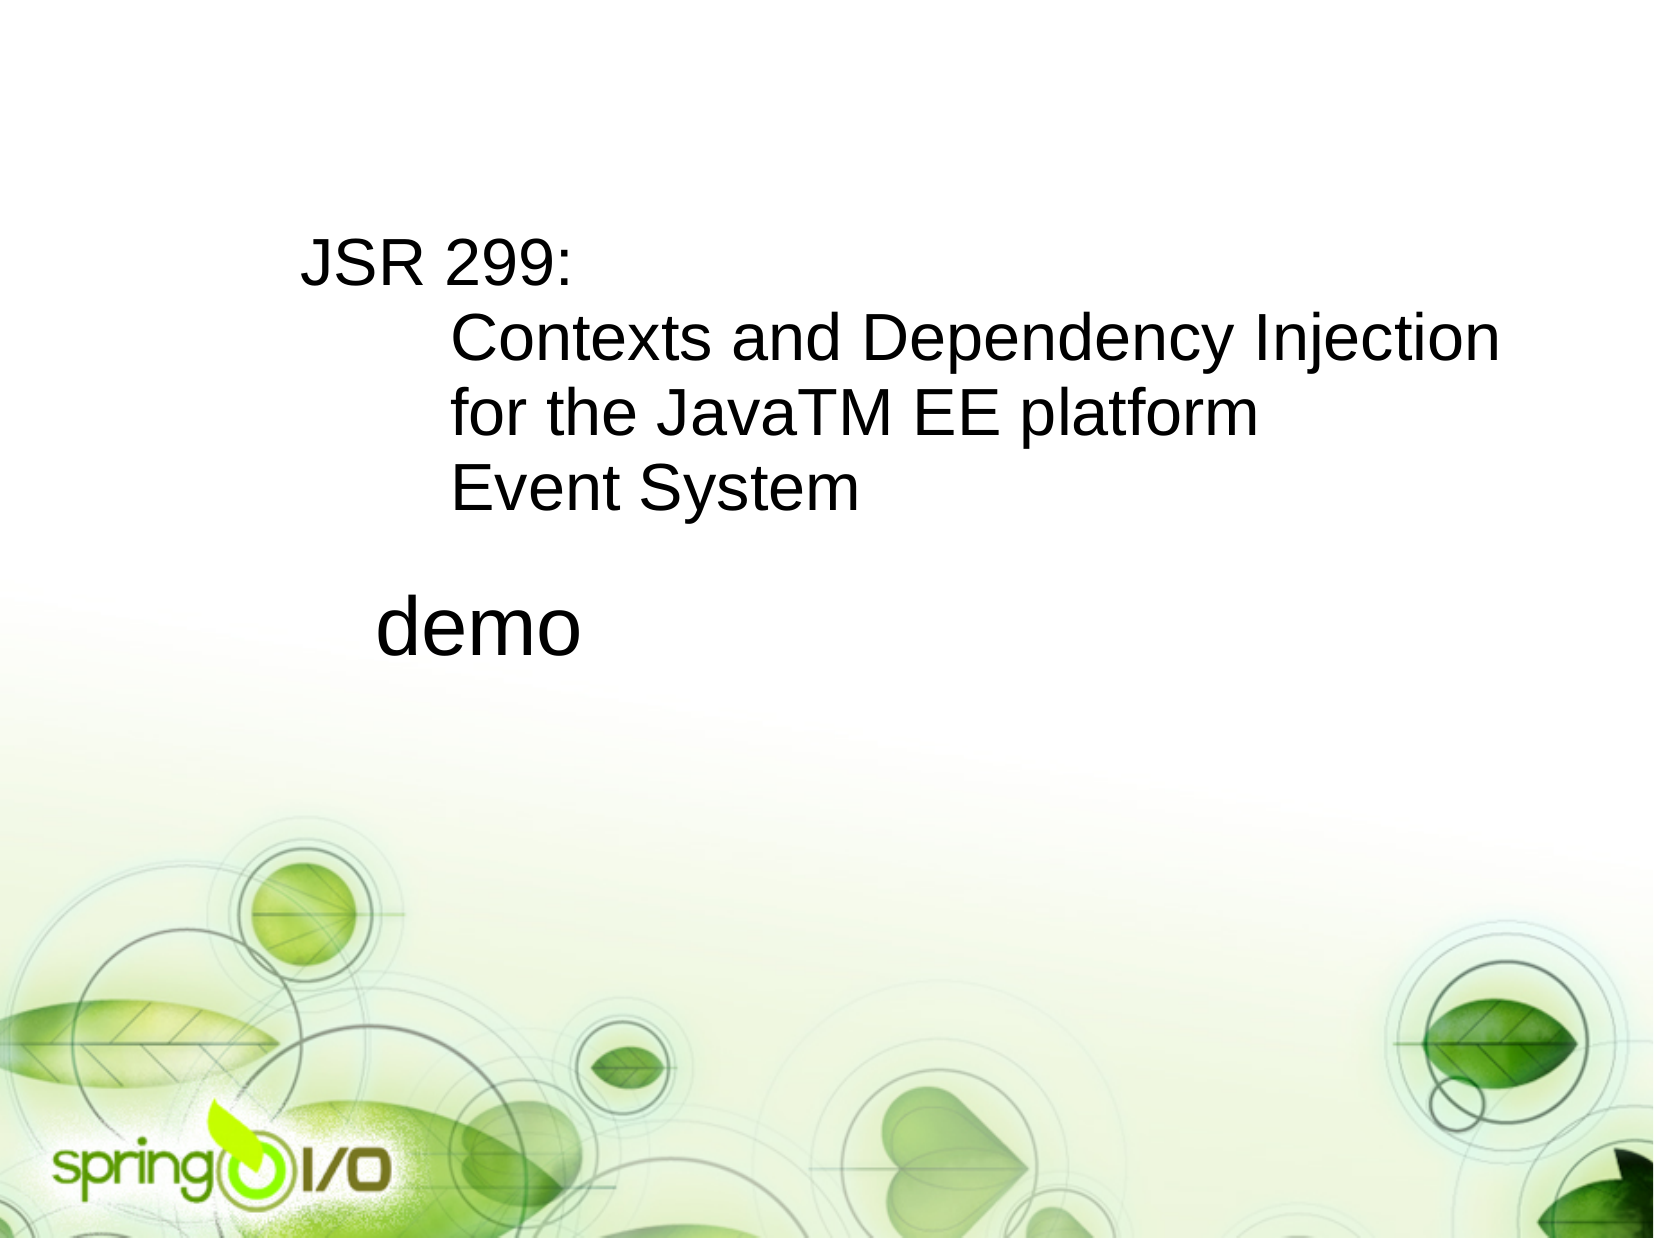

JSR 299:
		Contexts and Dependency Injection
		for the JavaTM EE platform
		Event System
	demo